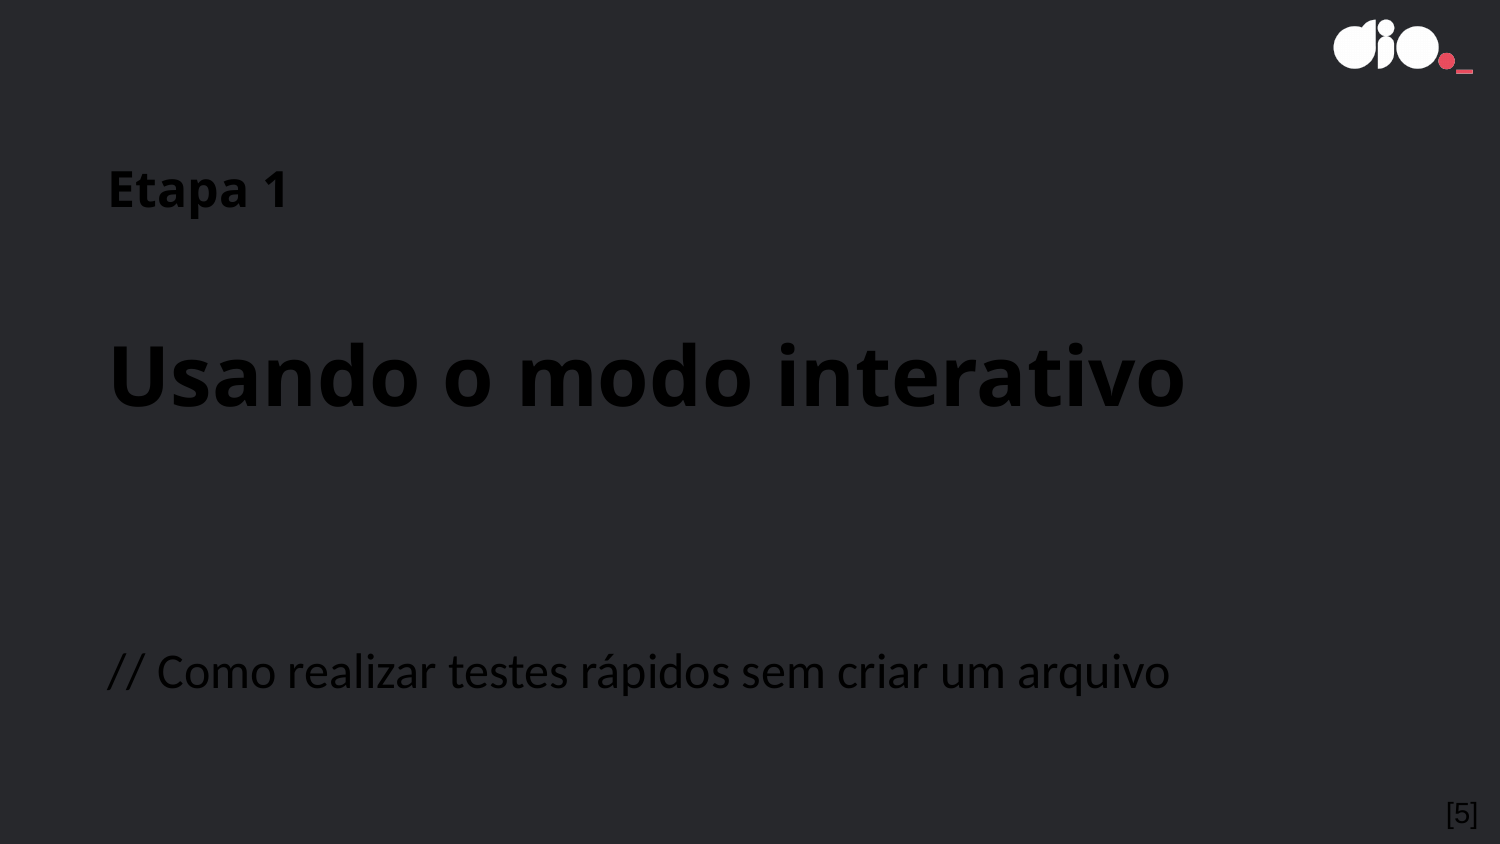

Etapa 1
Usando o modo interativo
// Como realizar testes rápidos sem criar um arquivo